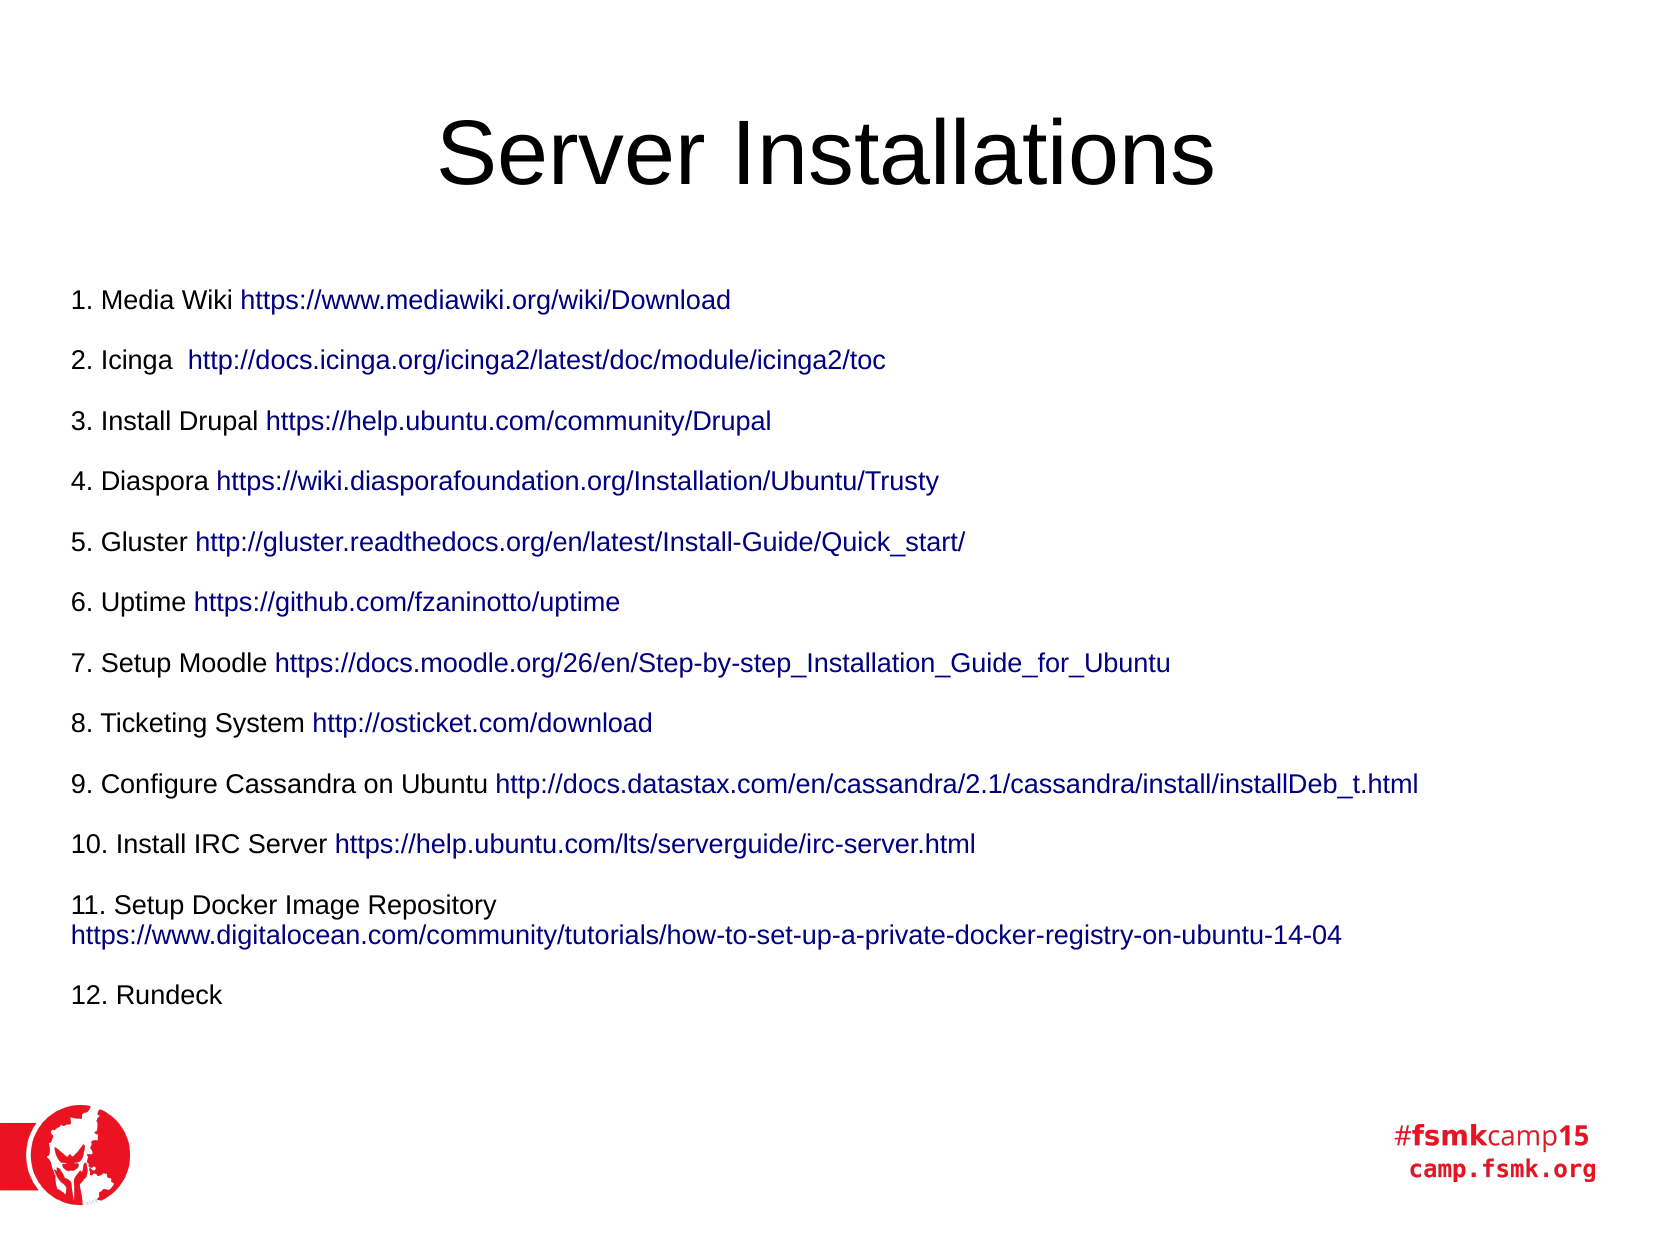

# Server Installations
1. Media Wiki https://www.mediawiki.org/wiki/Download
2. Icinga http://docs.icinga.org/icinga2/latest/doc/module/icinga2/toc
3. Install Drupal https://help.ubuntu.com/community/Drupal
4. Diaspora https://wiki.diasporafoundation.org/Installation/Ubuntu/Trusty
5. Gluster http://gluster.readthedocs.org/en/latest/Install-Guide/Quick_start/
6. Uptime https://github.com/fzaninotto/uptime
7. Setup Moodle https://docs.moodle.org/26/en/Step-by-step_Installation_Guide_for_Ubuntu
8. Ticketing System http://osticket.com/download
9. Configure Cassandra on Ubuntu http://docs.datastax.com/en/cassandra/2.1/cassandra/install/installDeb_t.html
10. Install IRC Server https://help.ubuntu.com/lts/serverguide/irc-server.html
11. Setup Docker Image Repository https://www.digitalocean.com/community/tutorials/how-to-set-up-a-private-docker-registry-on-ubuntu-14-04
12. Rundeck